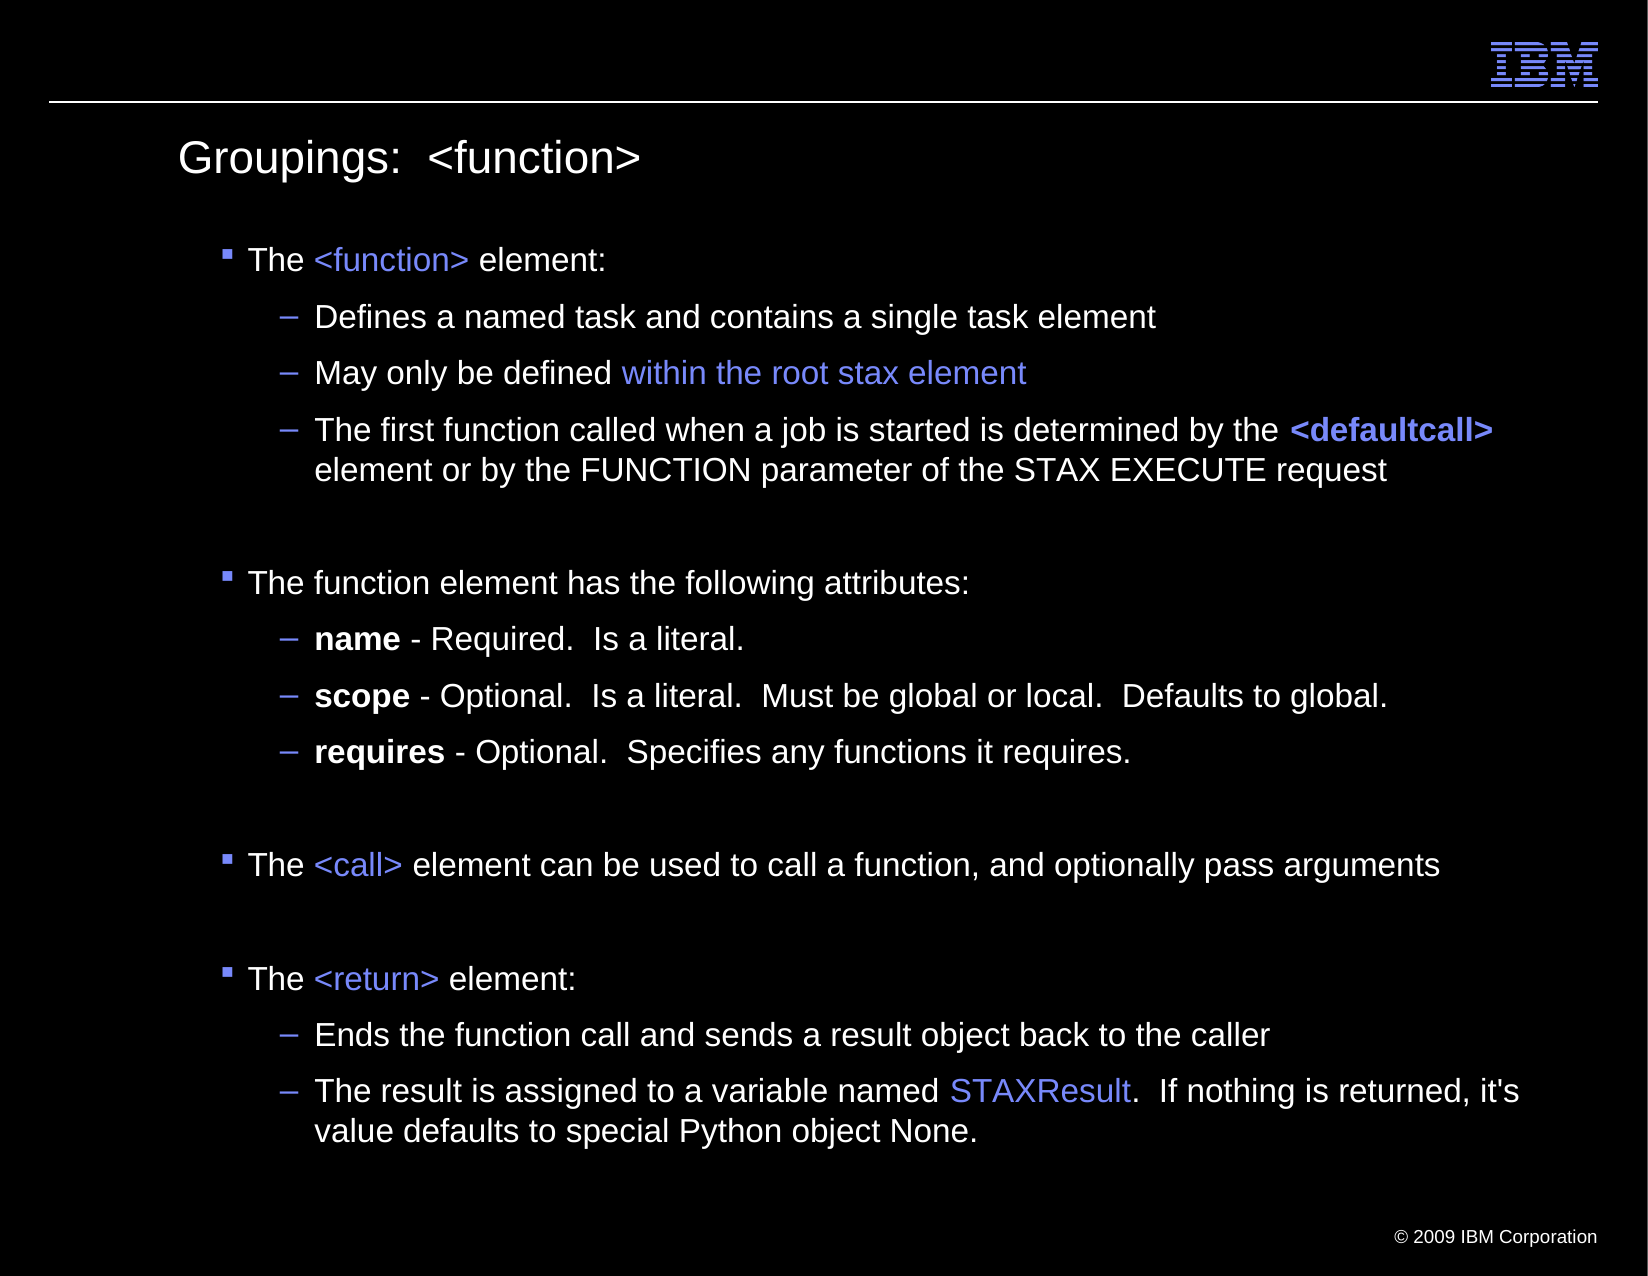

# Groupings: <function>
The <function> element:
Defines a named task and contains a single task element
May only be defined within the root stax element
The first function called when a job is started is determined by the <defaultcall> element or by the FUNCTION parameter of the STAX EXECUTE request
The function element has the following attributes:
name - Required. Is a literal.
scope - Optional. Is a literal. Must be global or local. Defaults to global.
requires - Optional. Specifies any functions it requires.
The <call> element can be used to call a function, and optionally pass arguments
The <return> element:
Ends the function call and sends a result object back to the caller
The result is assigned to a variable named STAXResult. If nothing is returned, it's value defaults to special Python object None.